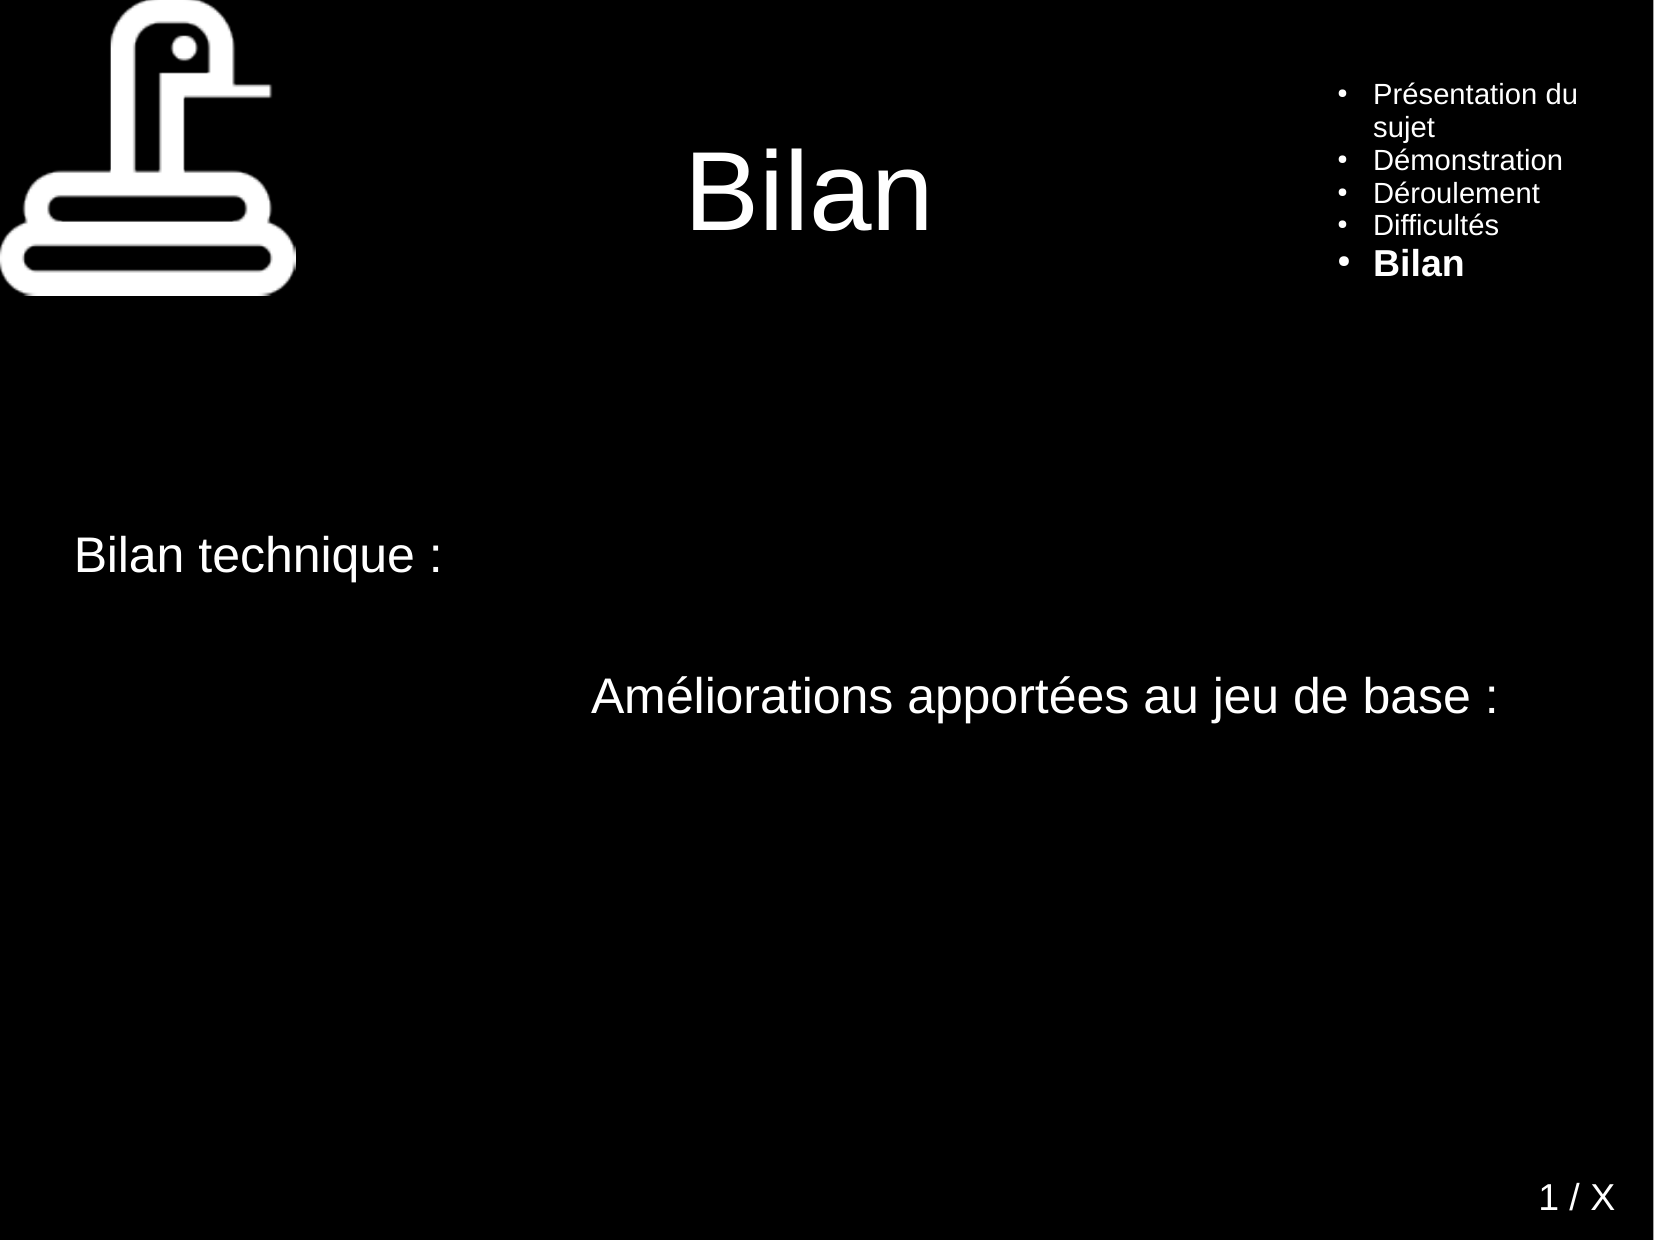

Présentation du sujet
Démonstration
Déroulement
Difficultés
Bilan
# Bilan
Bilan technique :
Améliorations apportées au jeu de base :
1 / X